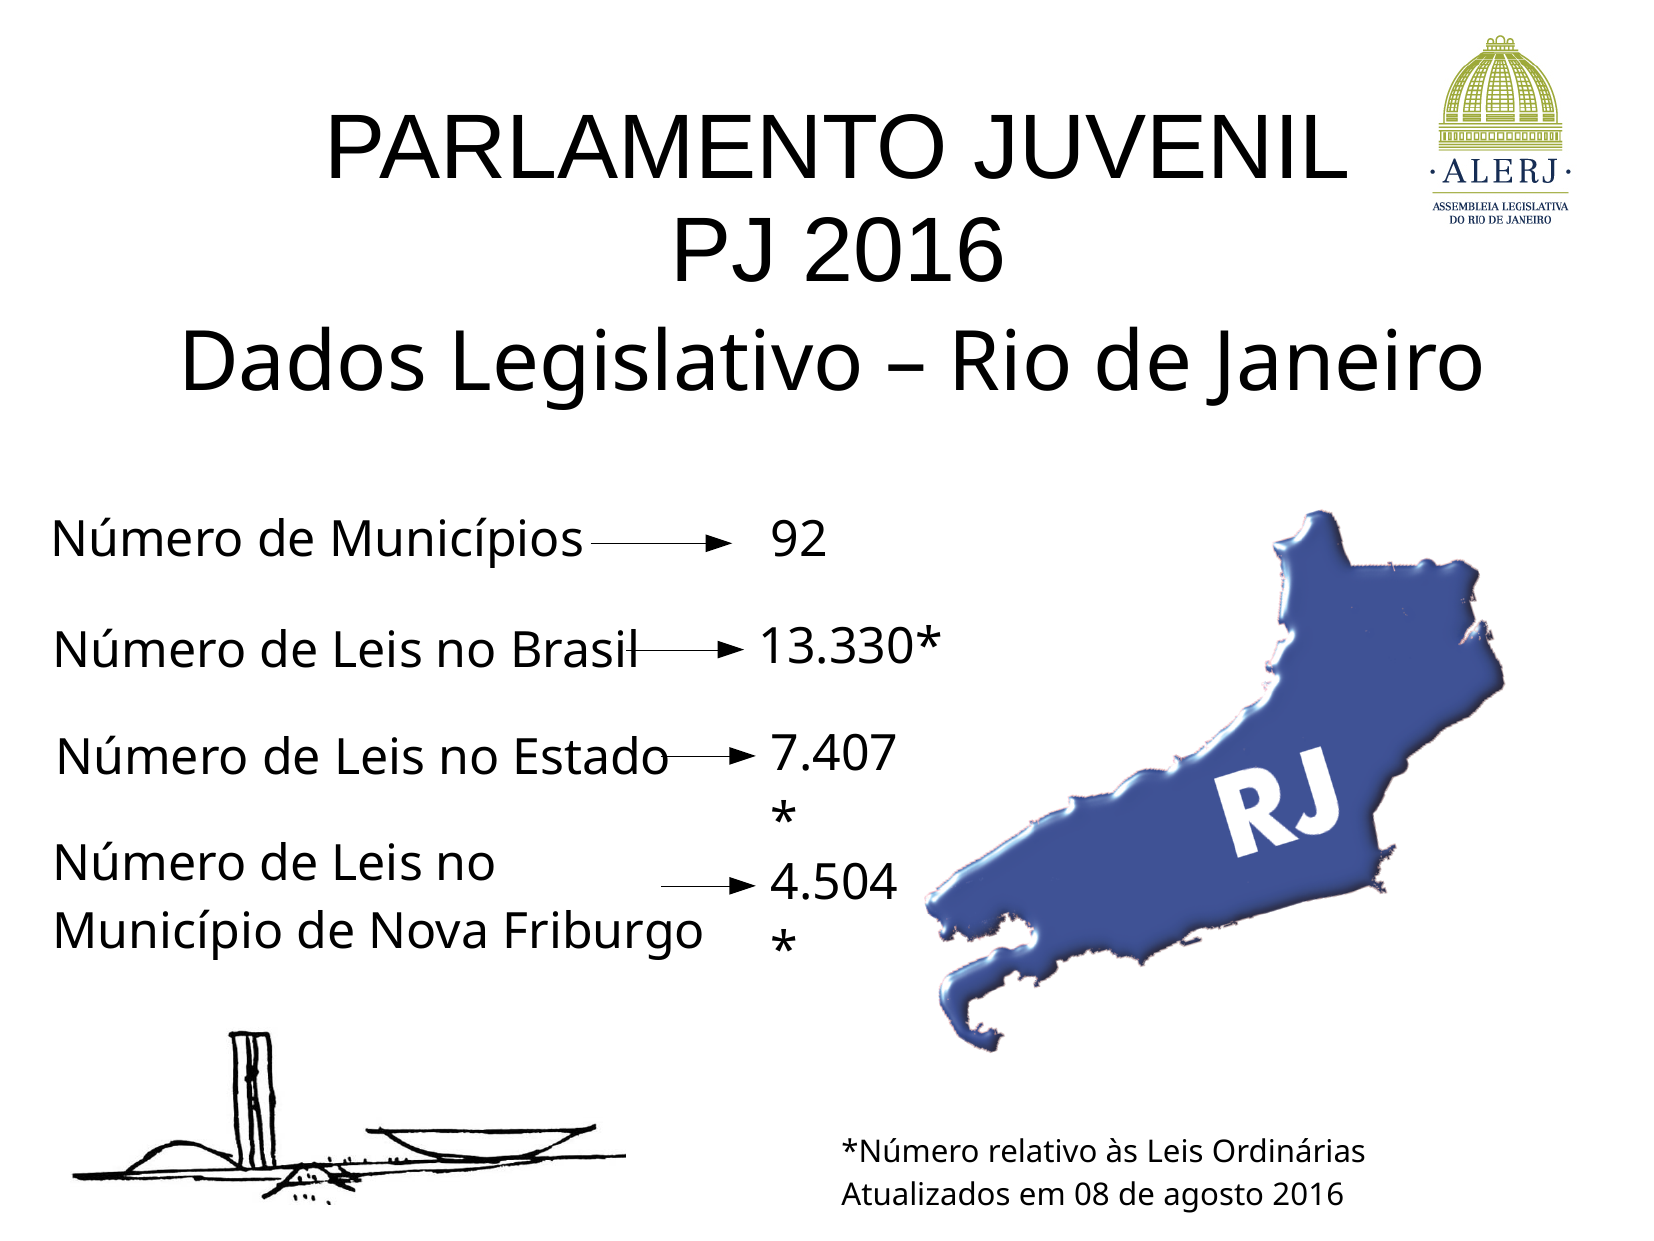

# PARLAMENTO JUVENIL PJ 2016
Dados Legislativo – Rio de Janeiro
Número de Municípios
92
13.330*
Número de Leis no Brasil
7.407*
Número de Leis no Estado
Número de Leis no Município de Nova Friburgo
4.504*
*Número relativo às Leis Ordinárias
Atualizados em 08 de agosto 2016